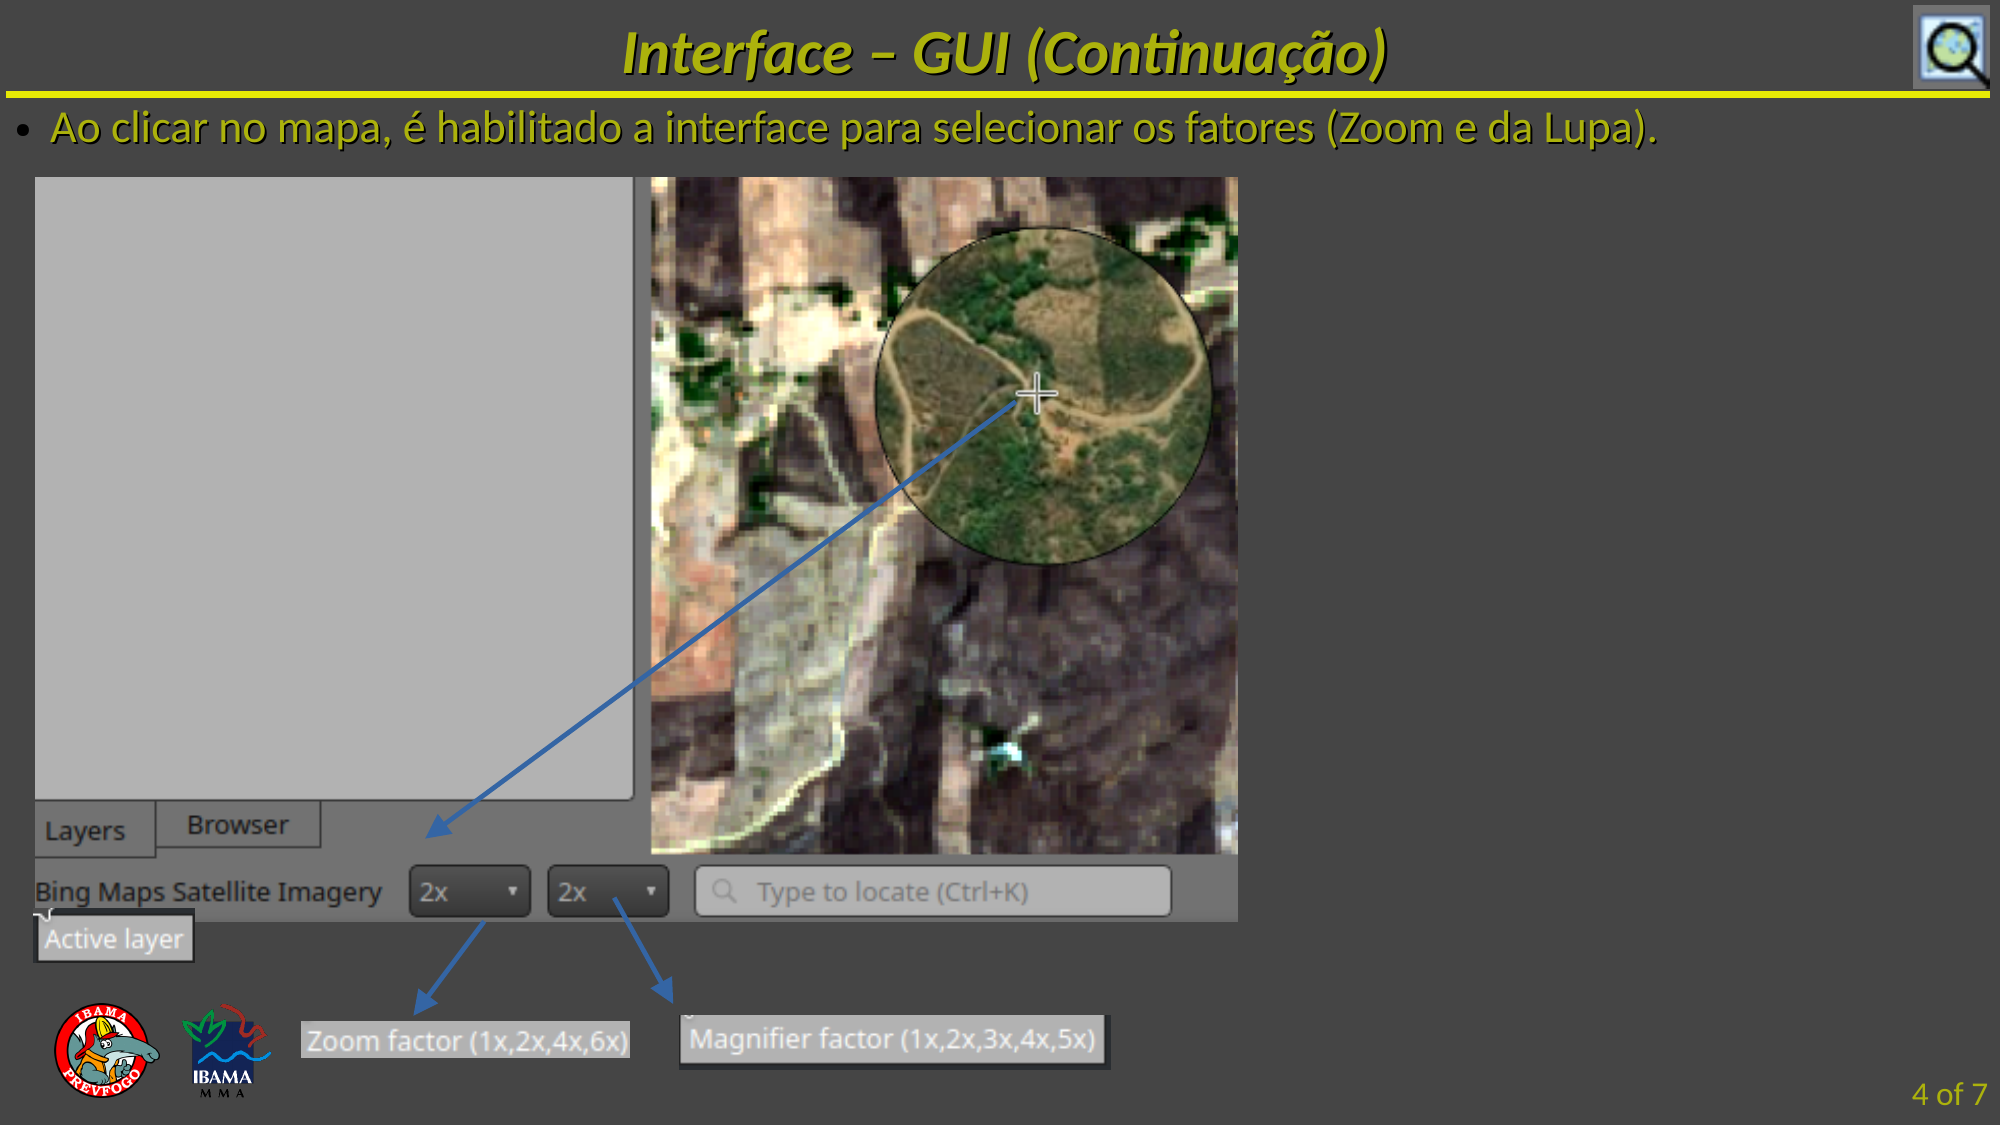

# Interface – GUI (Continuação)
Ao clicar no mapa, é habilitado a interface para selecionar os fatores (Zoom e da Lupa).
 of 7